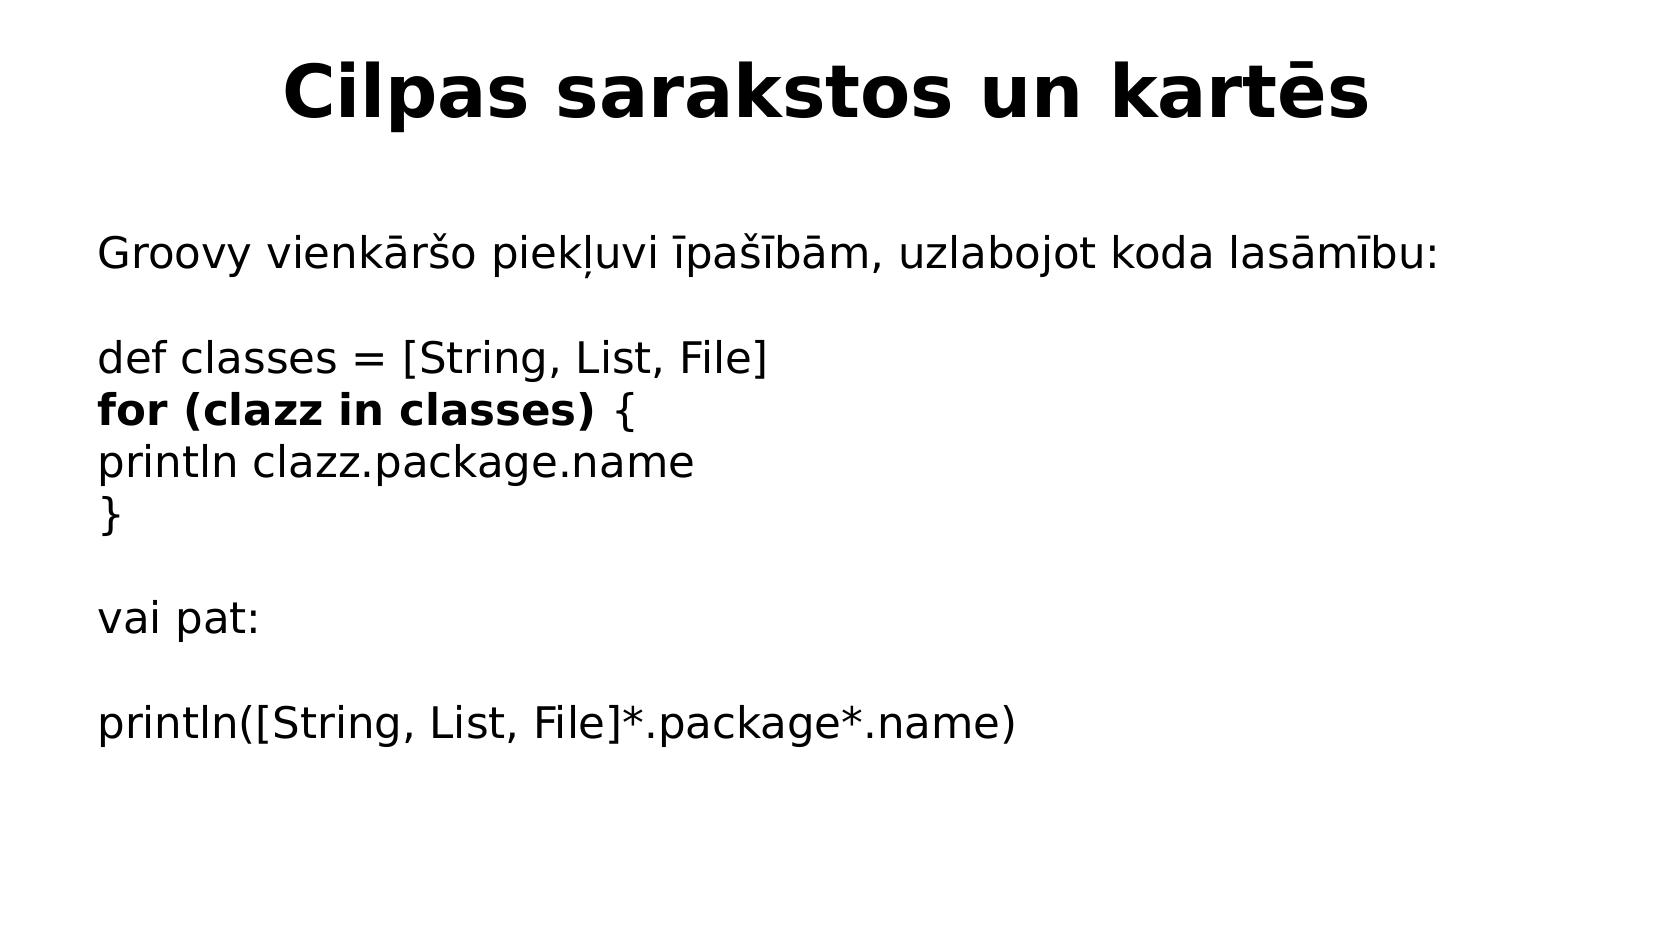

# Cilpas sarakstos un kartēs
Groovy vienkāršo piekļuvi īpašībām, uzlabojot koda lasāmību:
def classes = [String, List, File]
for (clazz in classes) {
println clazz.package.name
}
vai pat:
println([String, List, File]*.package*.name)